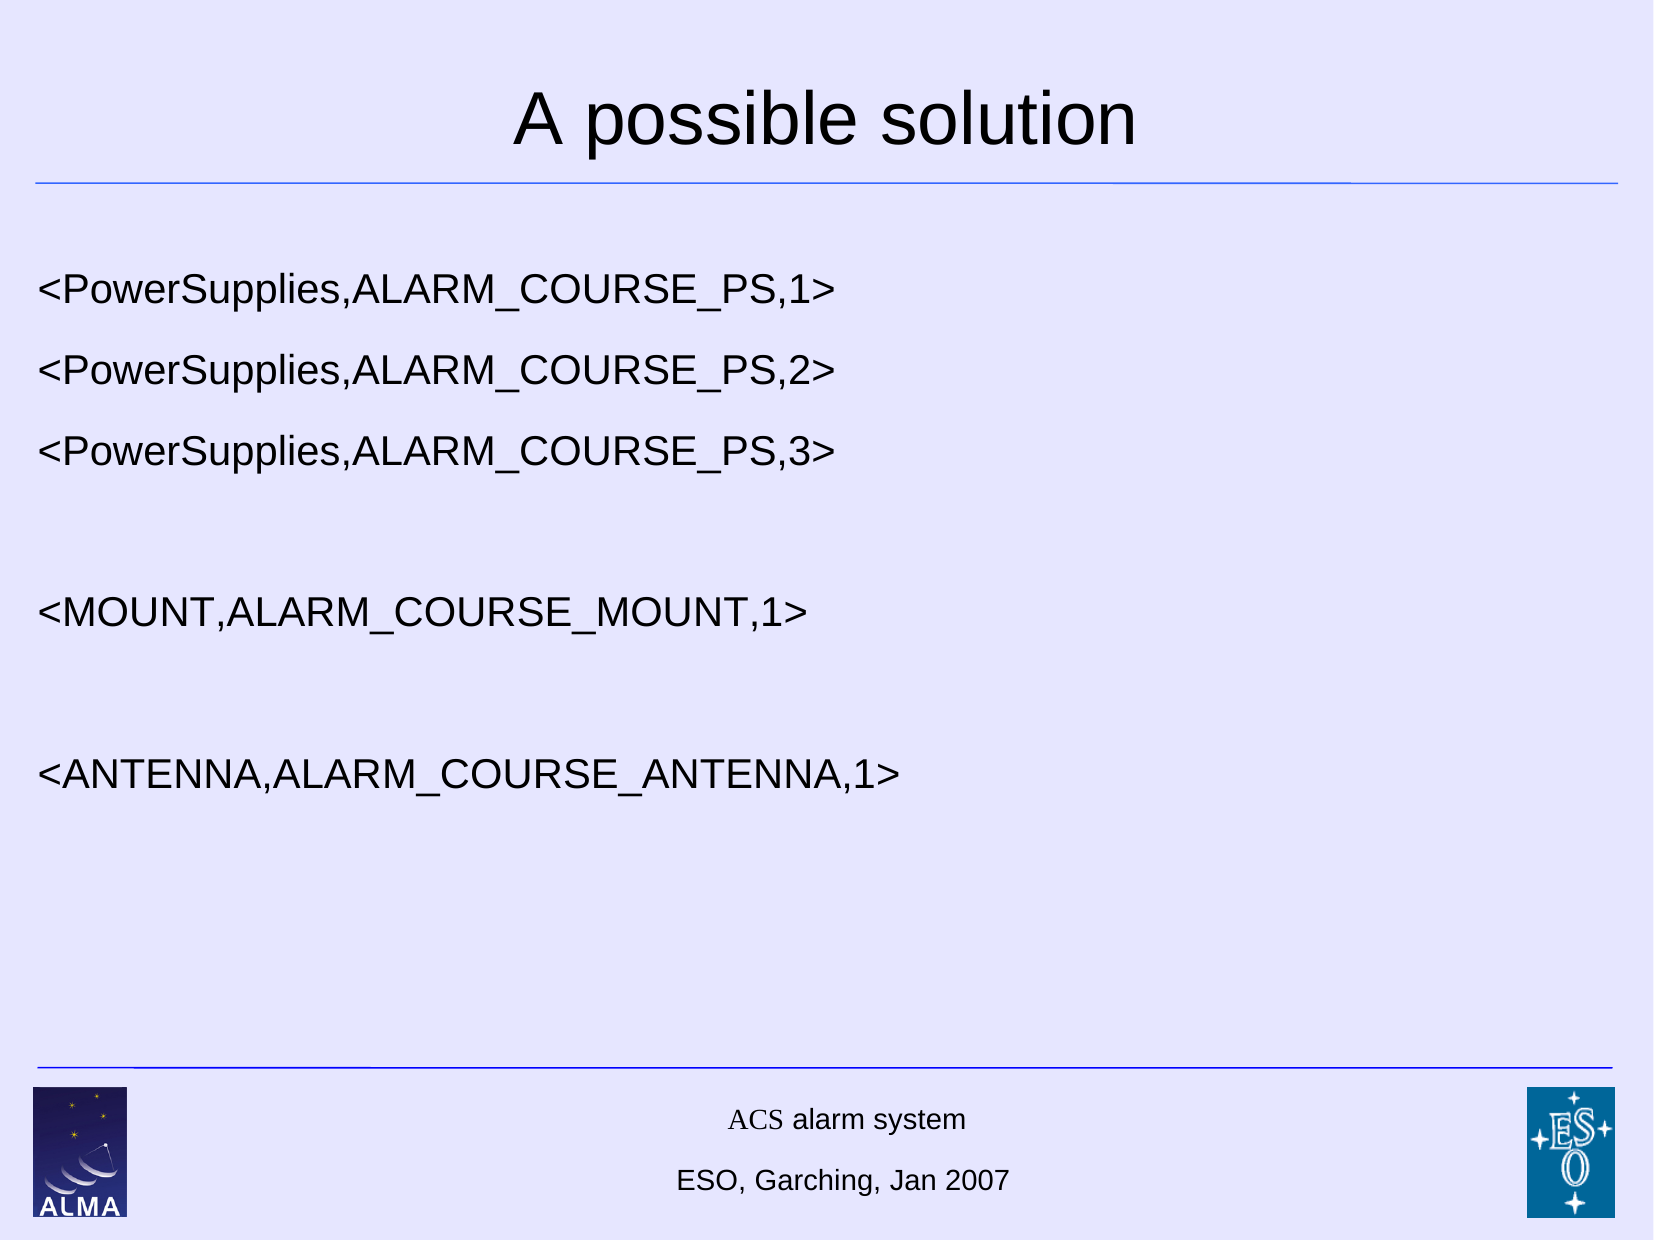

# A possible solution
<PowerSupplies,ALARM_COURSE_PS,1>
<PowerSupplies,ALARM_COURSE_PS,2>
<PowerSupplies,ALARM_COURSE_PS,3>
<MOUNT,ALARM_COURSE_MOUNT,1>
<ANTENNA,ALARM_COURSE_ANTENNA,1>